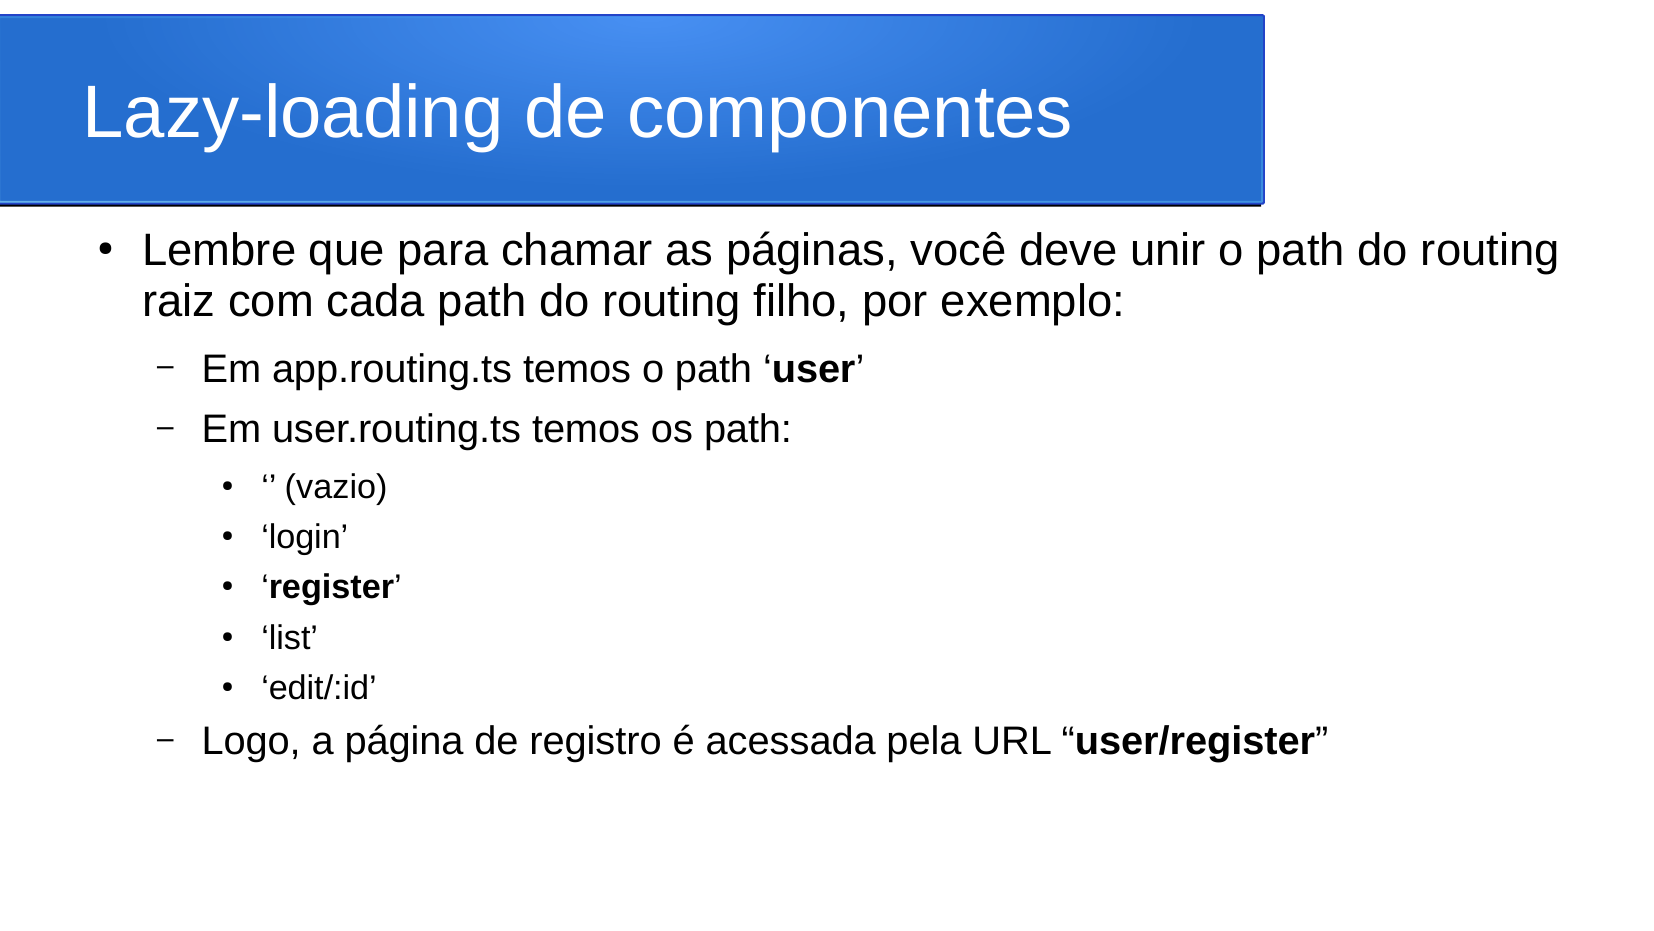

# Lazy-loading de componentes
Lembre que para chamar as páginas, você deve unir o path do routing raiz com cada path do routing filho, por exemplo:
Em app.routing.ts temos o path ‘user’
Em user.routing.ts temos os path:
‘’ (vazio)
‘login’
‘register’
‘list’
‘edit/:id’
Logo, a página de registro é acessada pela URL “user/register”